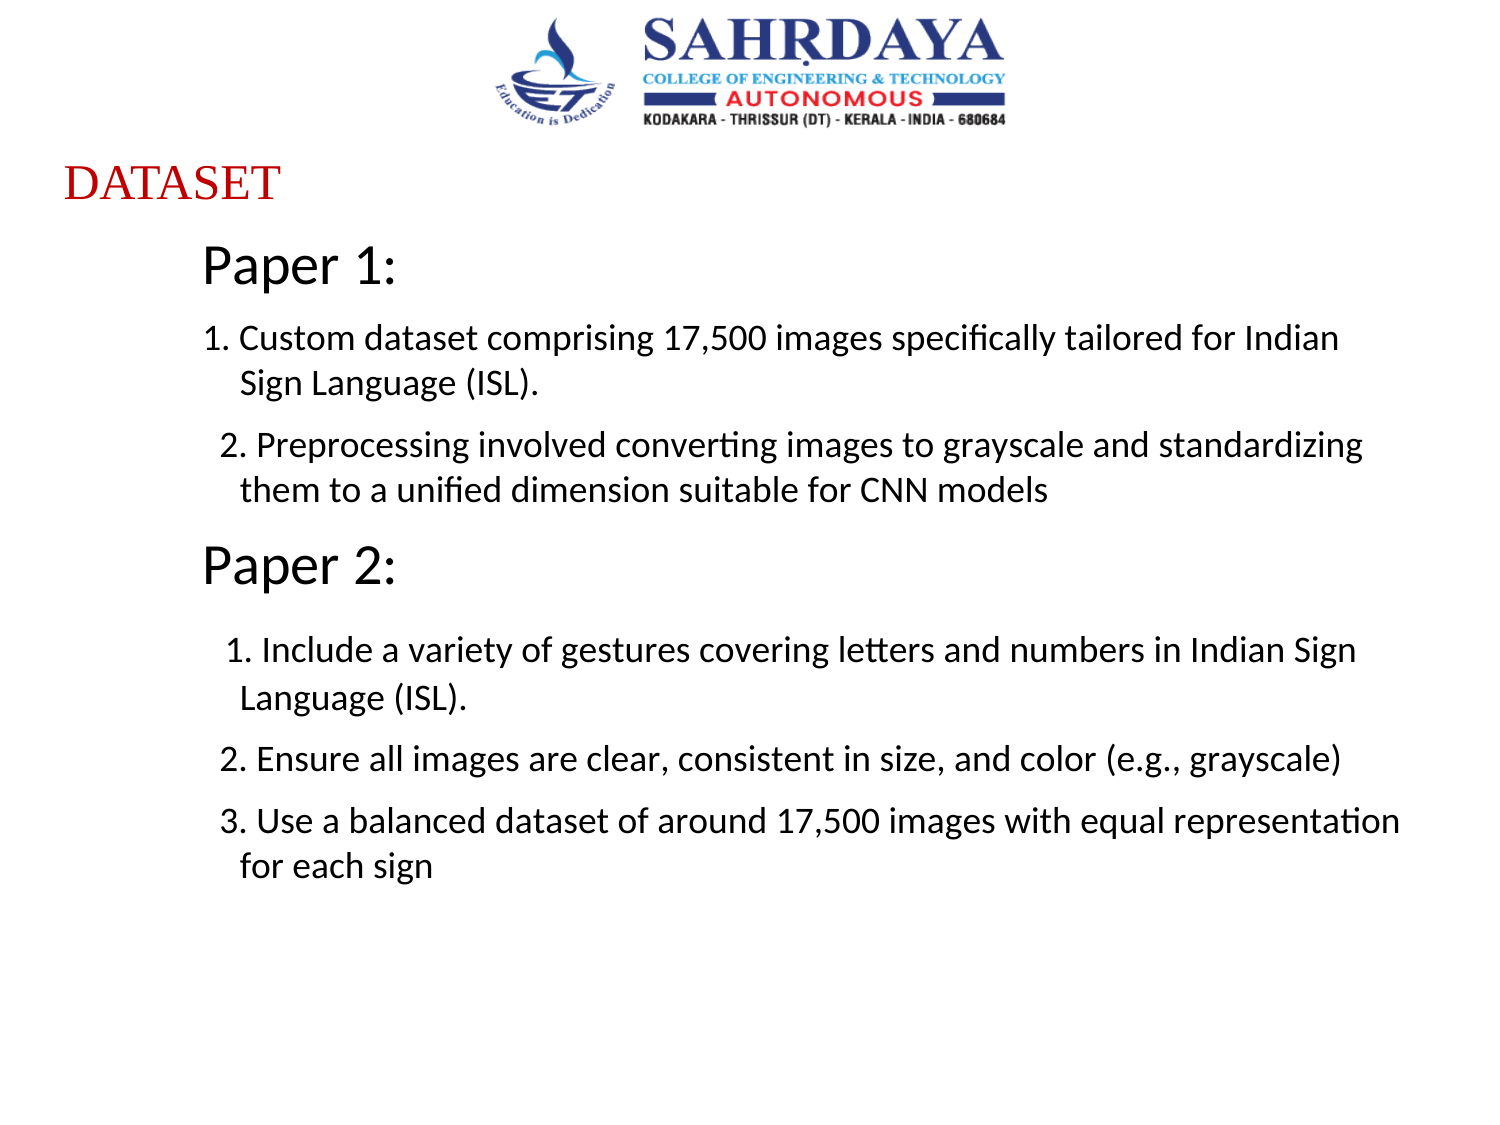

DATASET​
# Paper 1:
1. Custom dataset comprising 17,500 images specifically tailored for Indian Sign Language (ISL).
  2. Preprocessing involved converting images to grayscale and standardizing them to a unified dimension suitable for CNN models
Paper 2:
  1. Include a variety of gestures covering letters and numbers in Indian Sign Language (ISL).
  2. Ensure all images are clear, consistent in size, and color (e.g., grayscale)
 3. Use a balanced dataset of around 17,500 images with equal representation for each sign